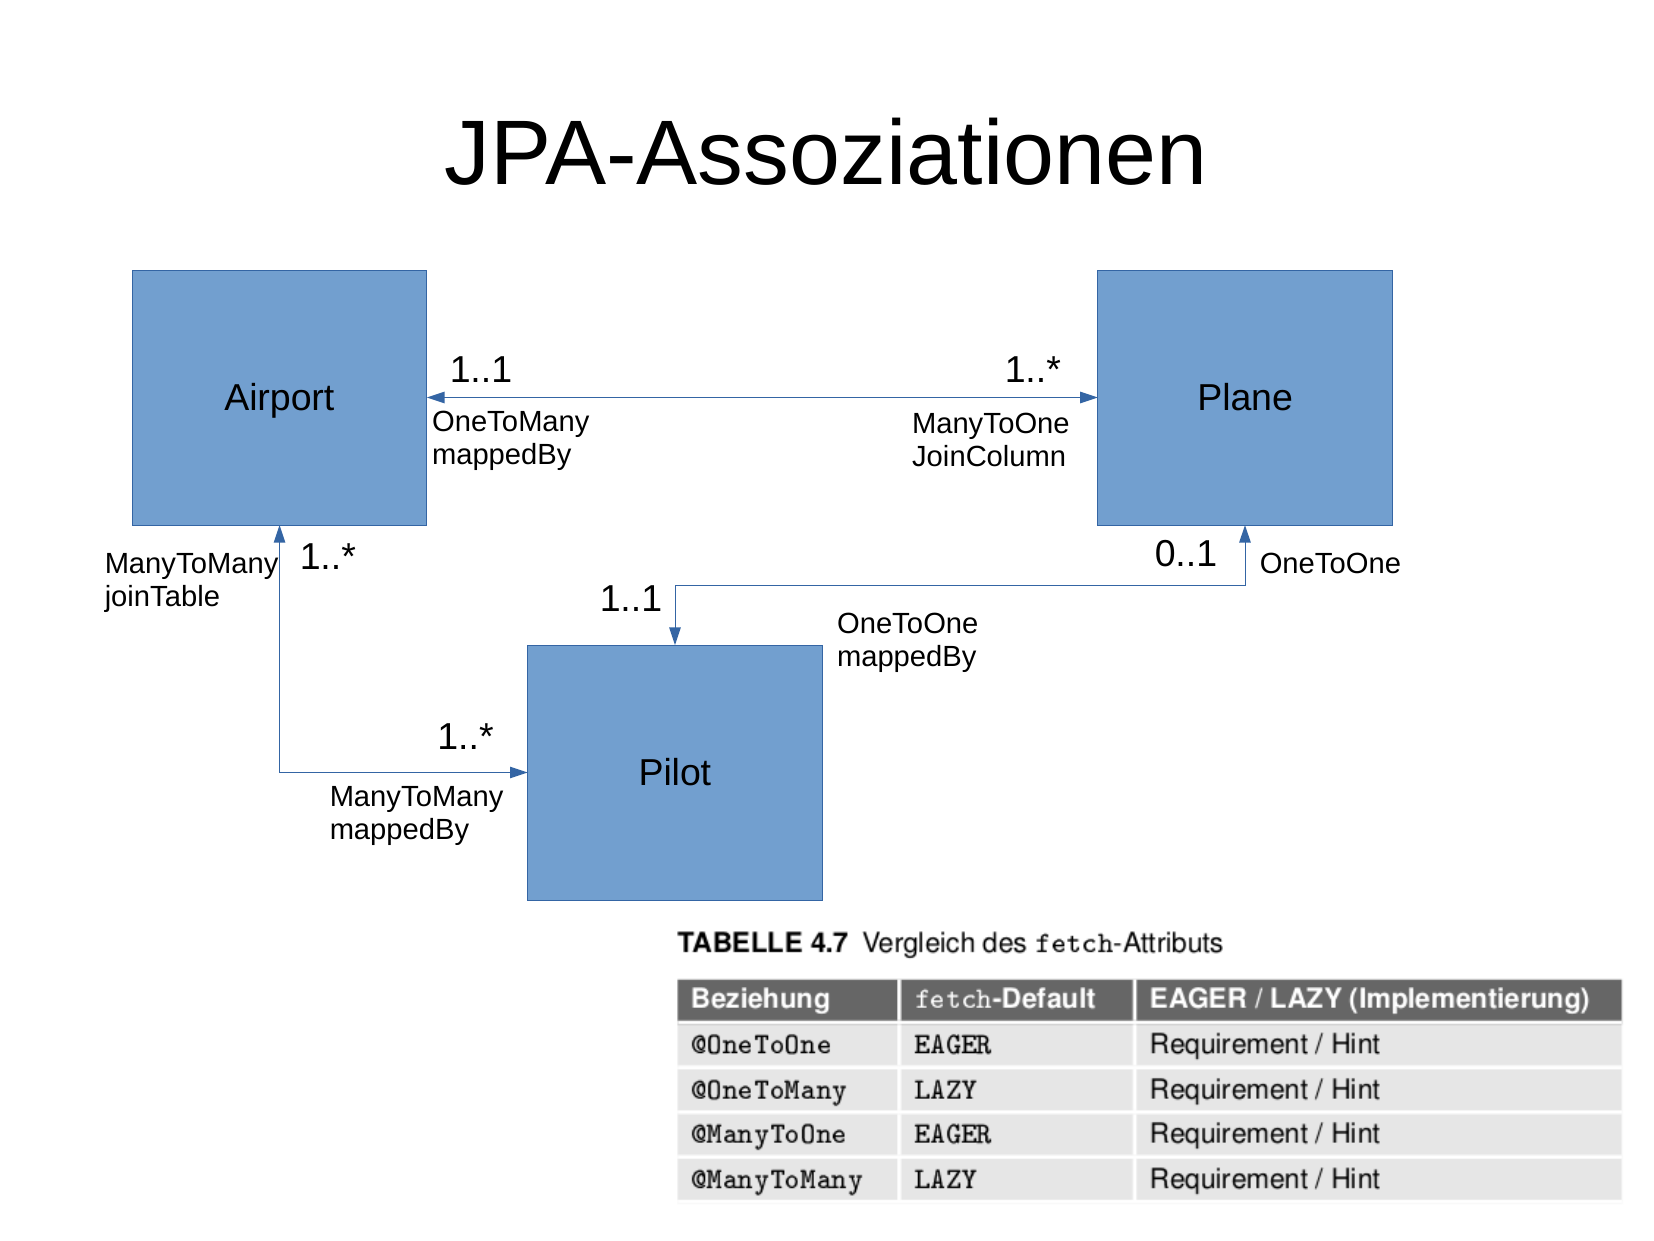

# JPA-Assoziationen
Airport
Plane
1..1
1..*
OneToMany
mappedBy
ManyToOne
JoinColumn
0..1
1..*
ManyToMany
joinTable
OneToOne
1..1
OneToOne
mappedBy
Pilot
1..*
ManyToMany
mappedBy